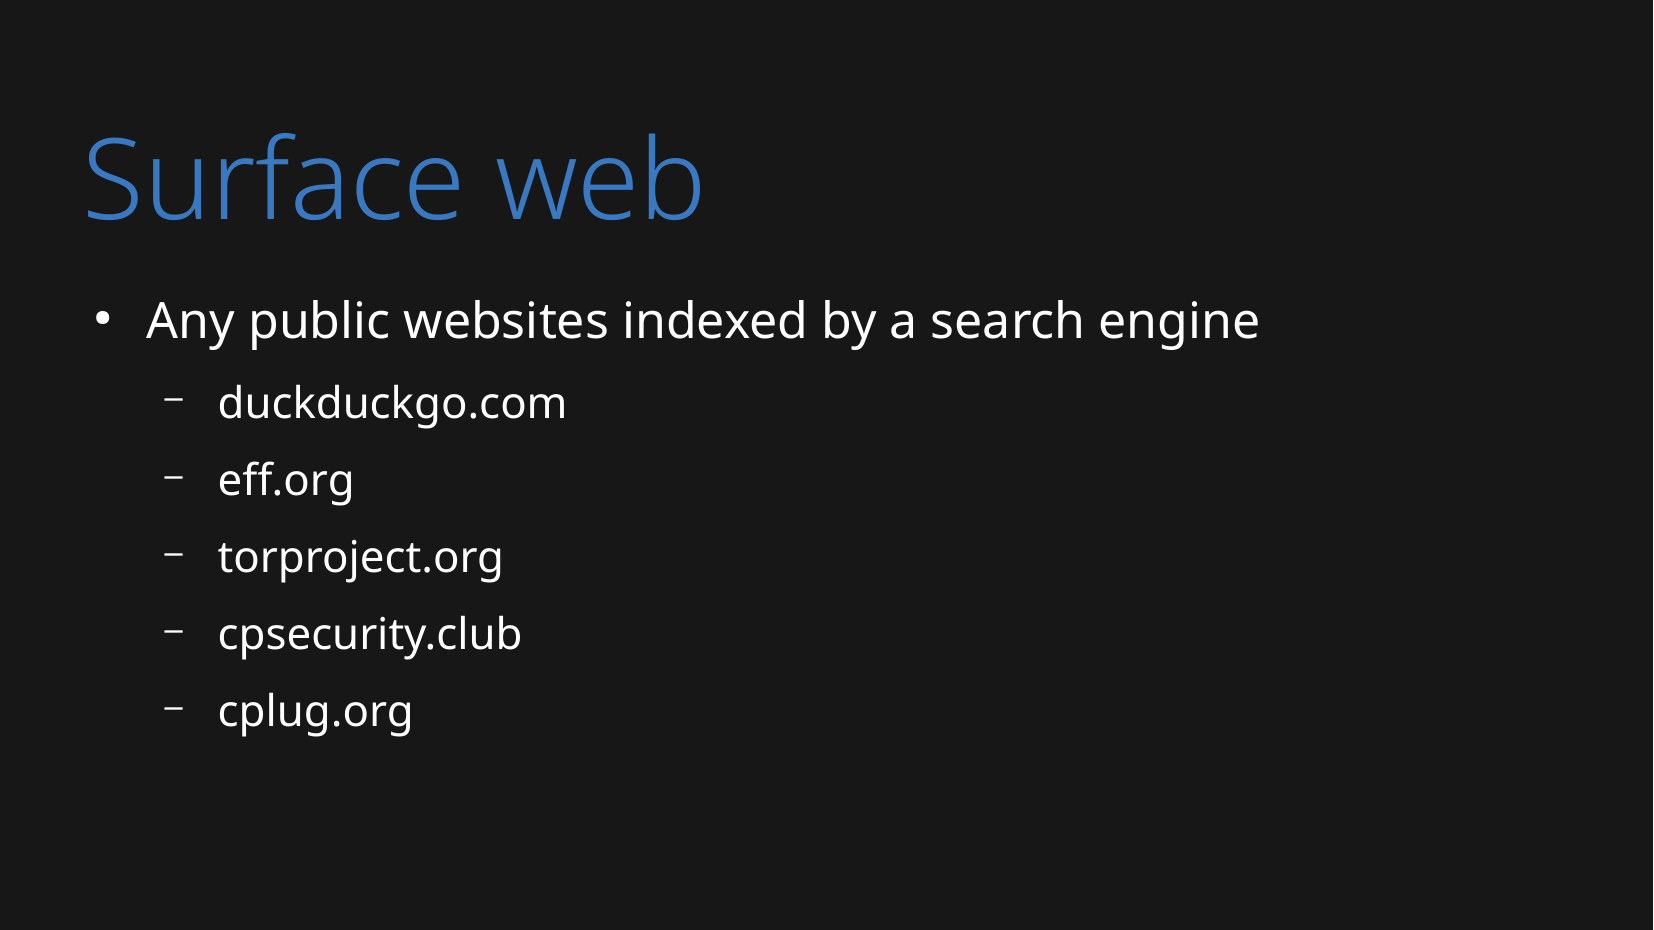

# Surface web
Any public websites indexed by a search engine
duckduckgo.com
eff.org
torproject.org
cpsecurity.club
cplug.org